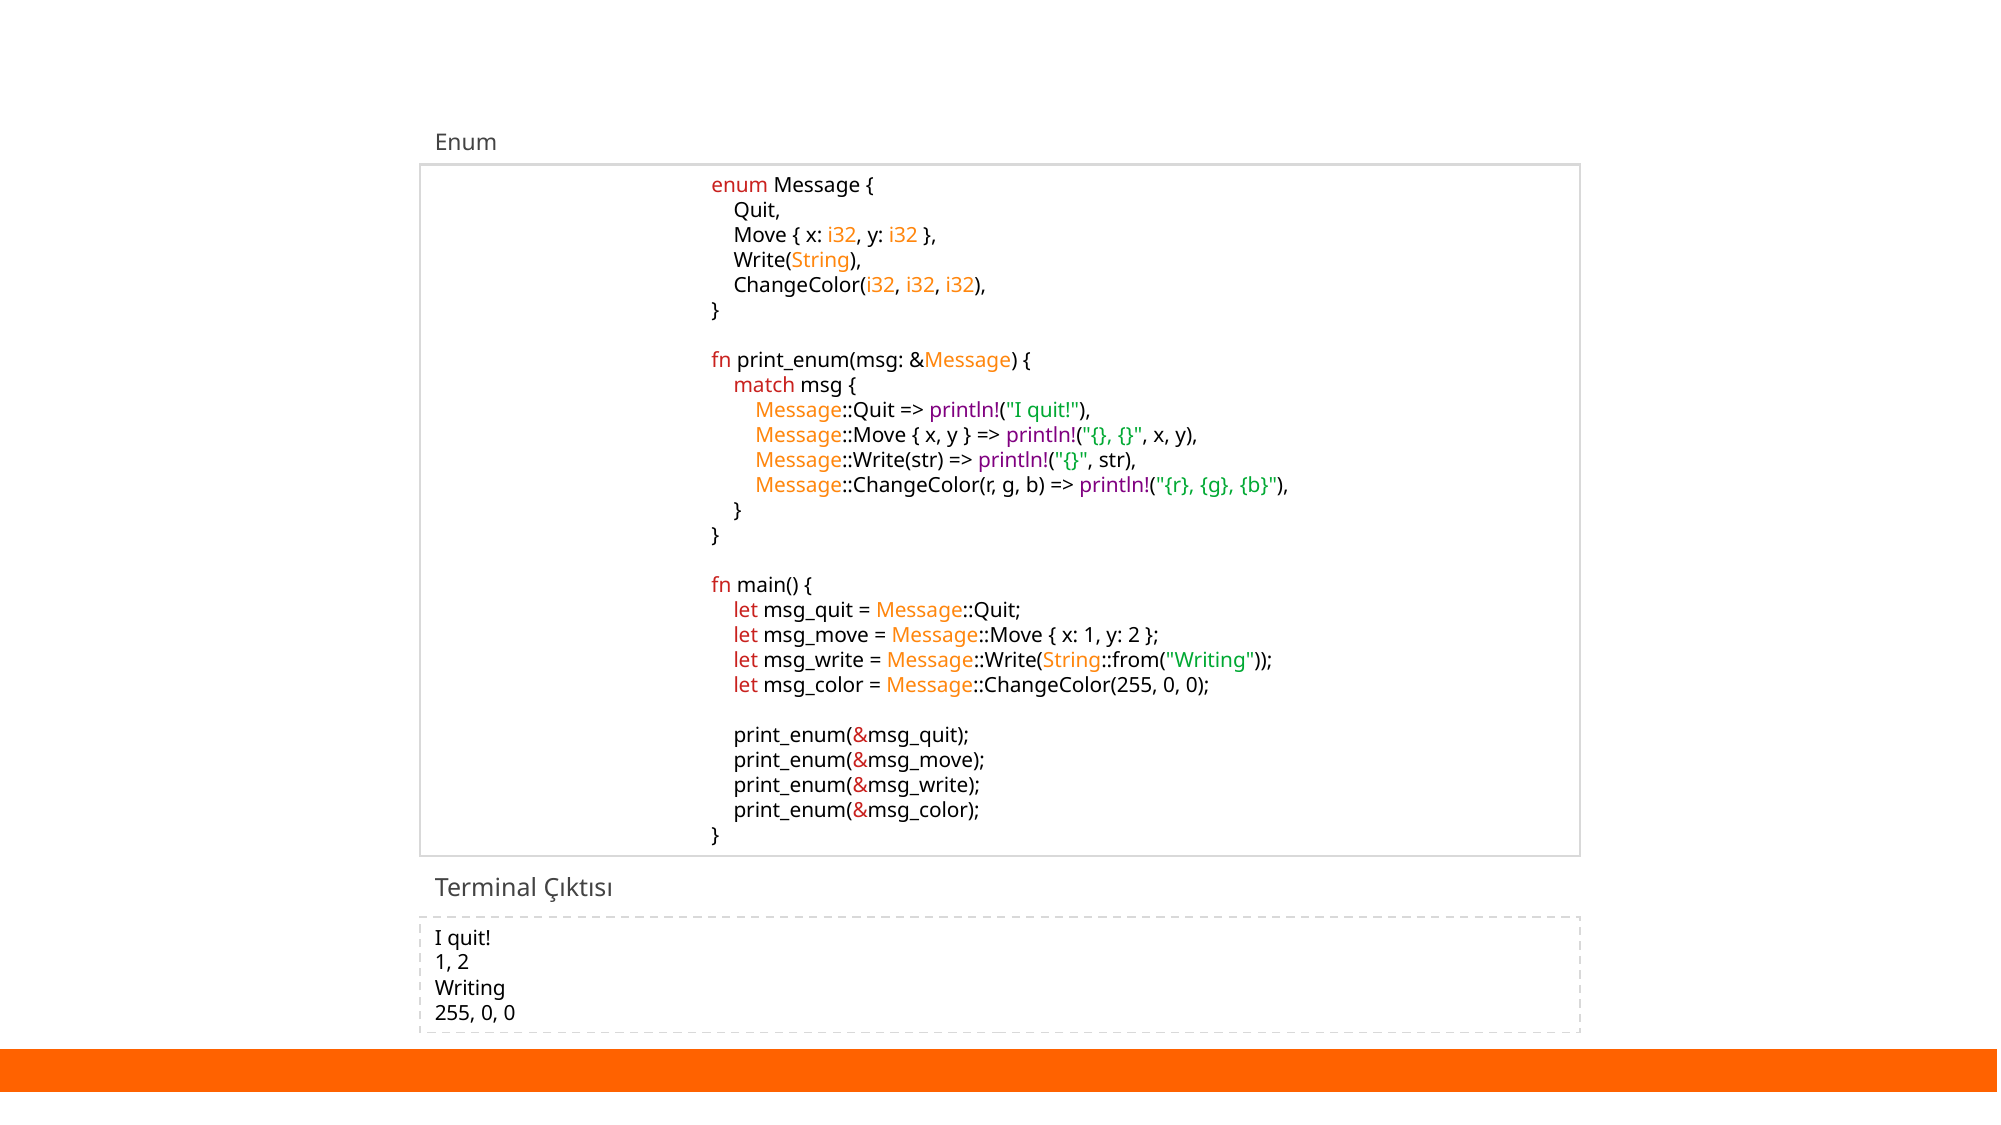

Enum
enum Message {
 Quit,
 Move { x: i32, y: i32 },
 Write(String),
 ChangeColor(i32, i32, i32),
}
fn print_enum(msg: &Message) {
 match msg {
 Message::Quit => println!("I quit!"),
 Message::Move { x, y } => println!("{}, {}", x, y),
 Message::Write(str) => println!("{}", str),
 Message::ChangeColor(r, g, b) => println!("{r}, {g}, {b}"),
 }
}
fn main() {
 let msg_quit = Message::Quit;
 let msg_move = Message::Move { x: 1, y: 2 };
 let msg_write = Message::Write(String::from("Writing"));
 let msg_color = Message::ChangeColor(255, 0, 0);
 print_enum(&msg_quit);
 print_enum(&msg_move);
 print_enum(&msg_write);
 print_enum(&msg_color);
}
Terminal Çıktısı
I quit!
1, 2
Writing
255, 0, 0